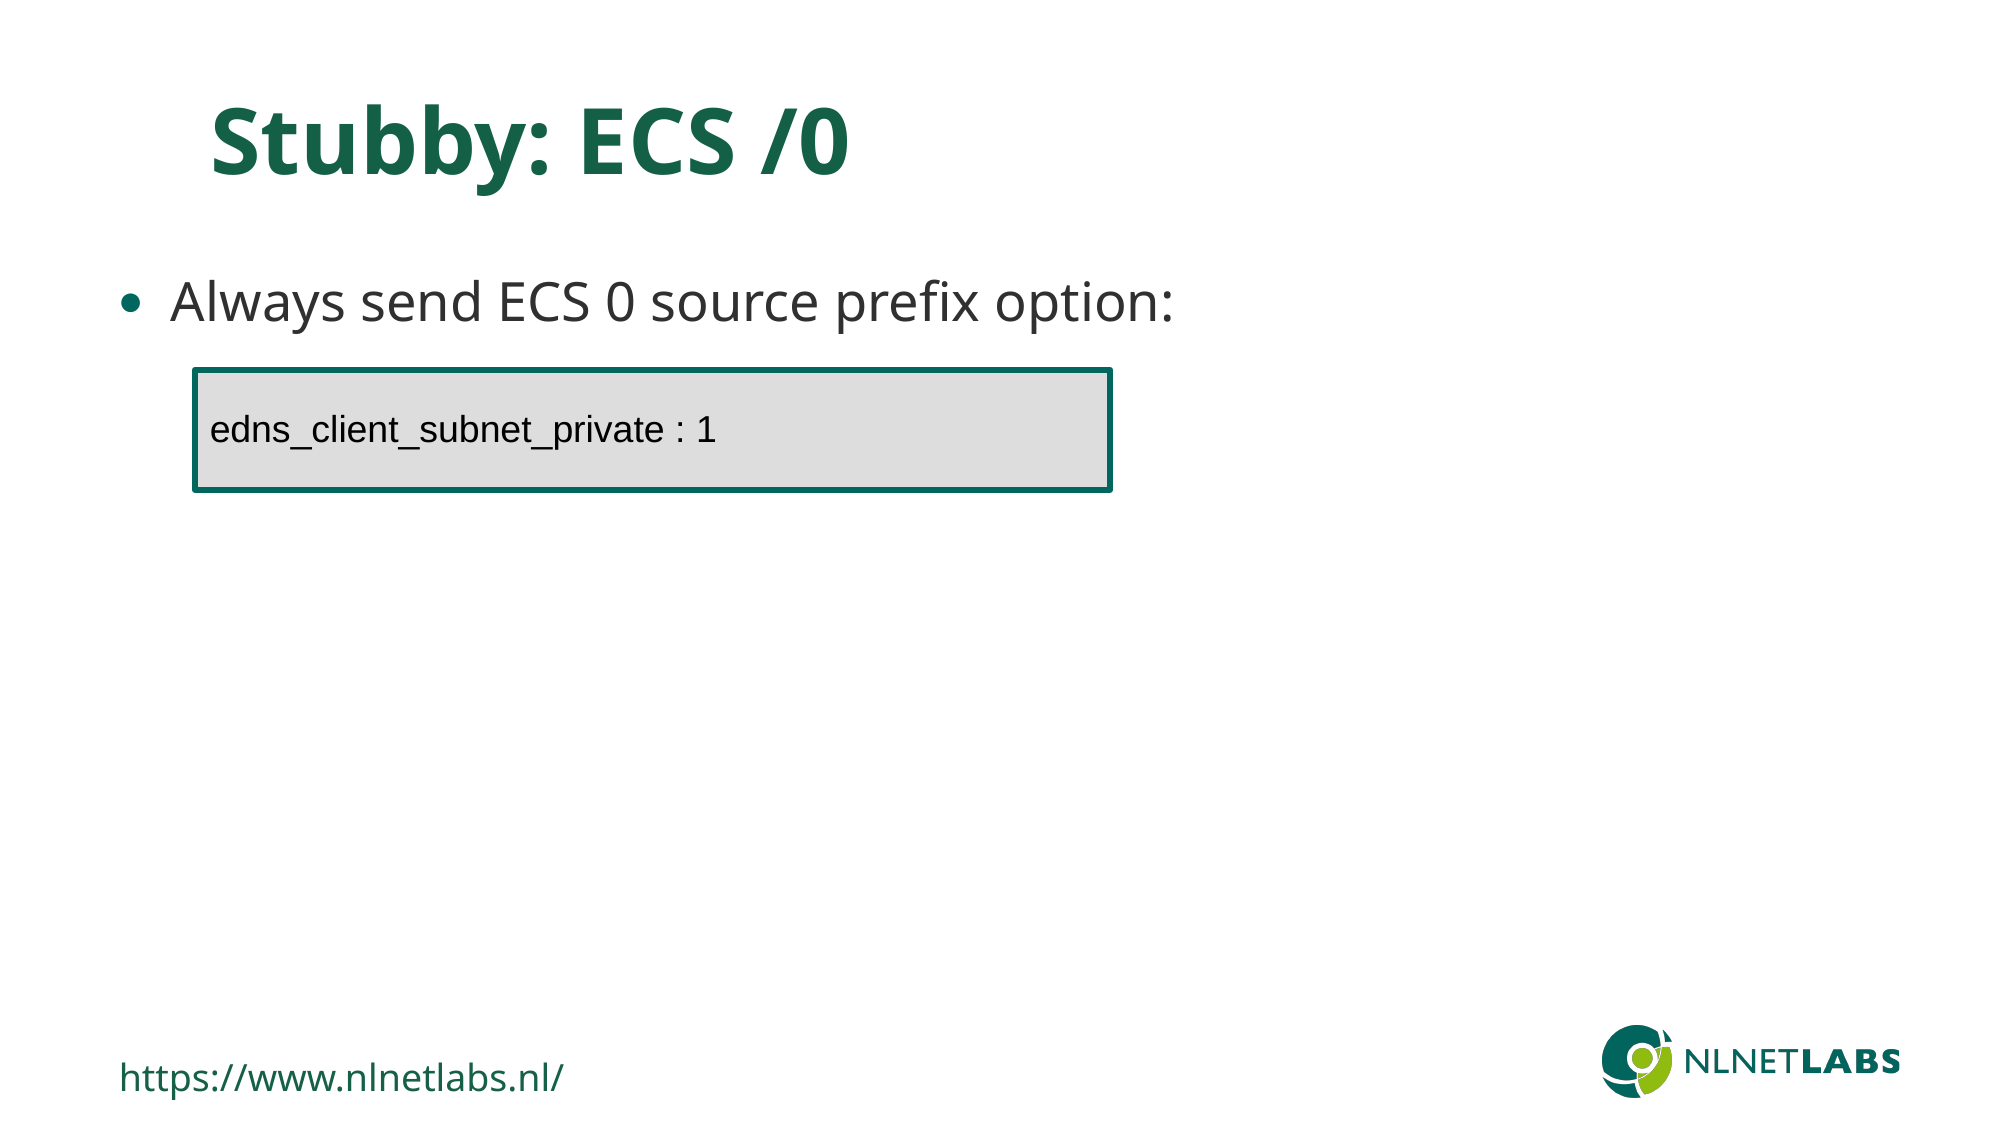

# Stubby: ECS /0
Always send ECS 0 source prefix option:
edns_client_subnet_private : 1